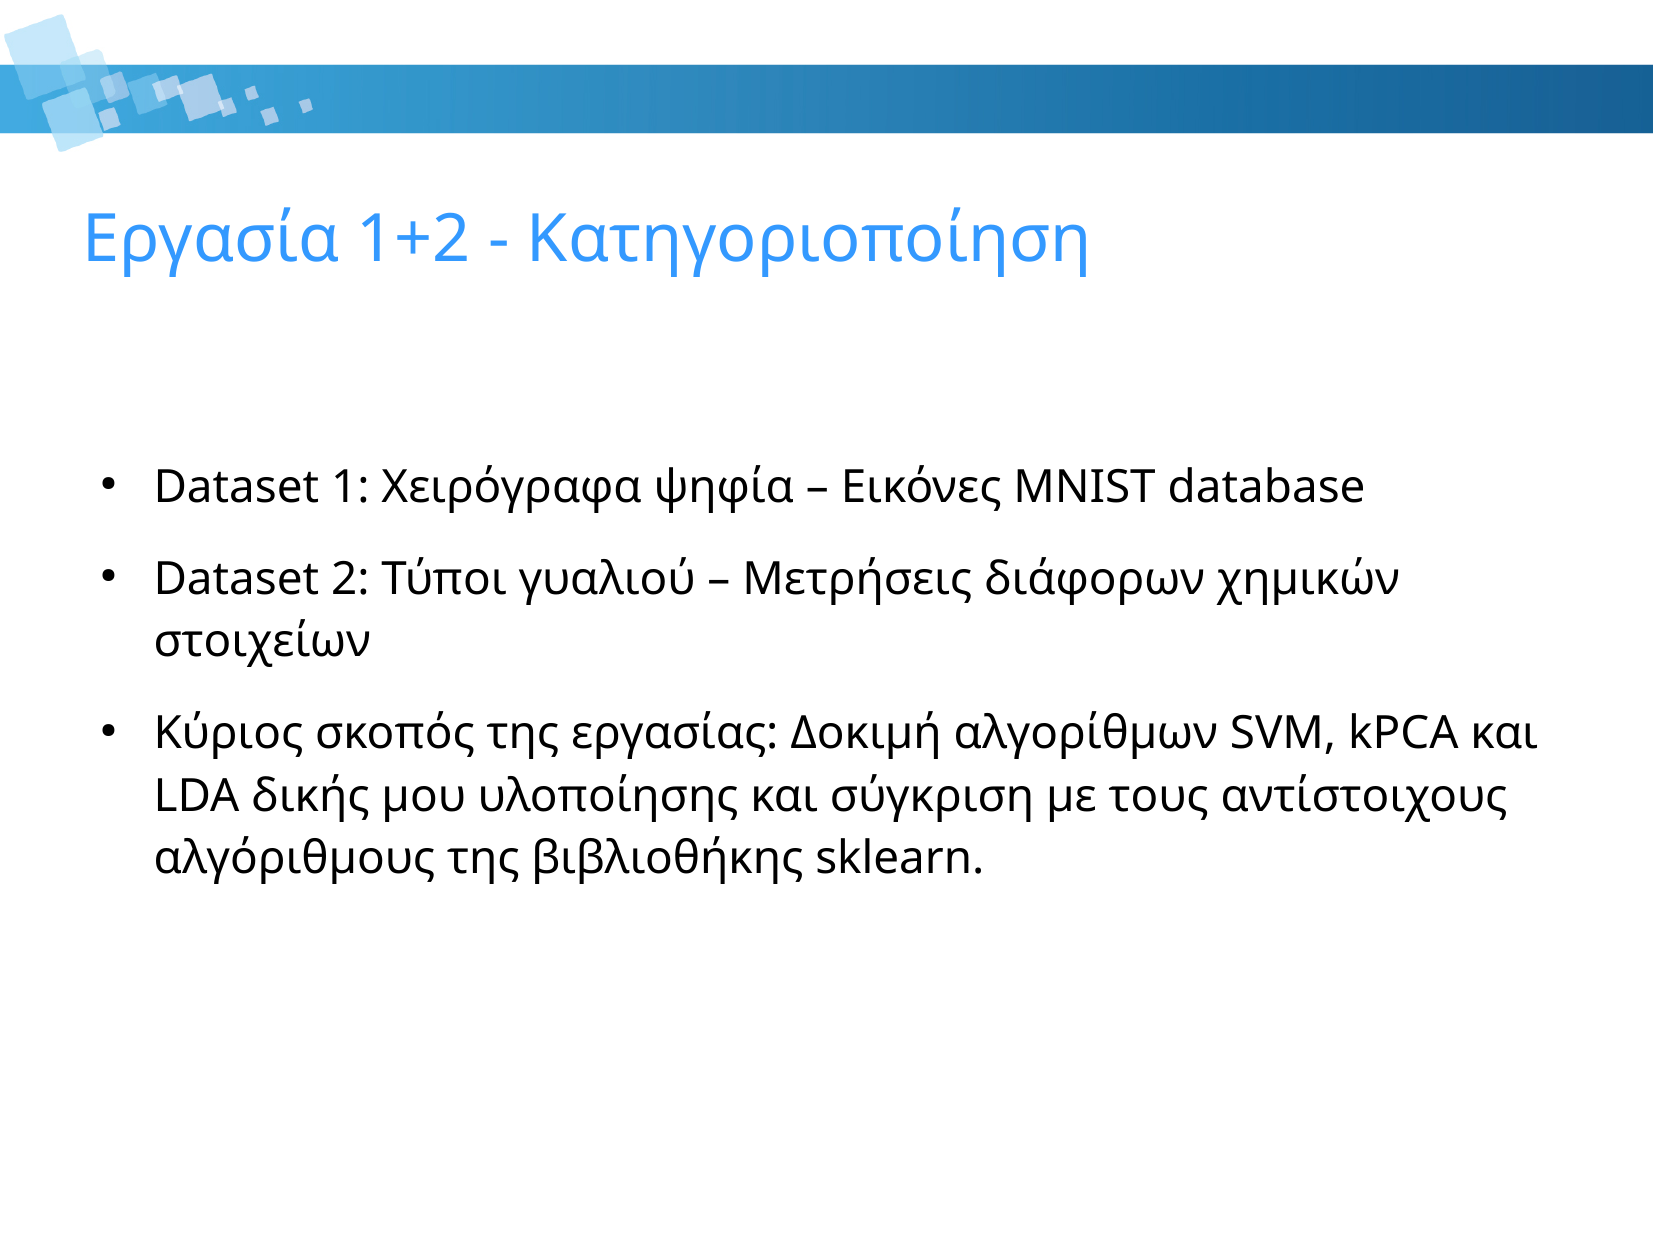

# Εργασία 1+2 - Κατηγοριοποίηση
Dataset 1: Xειρόγραφα ψηφία – Εικόνες MNIST database
Dataset 2: Τύποι γυαλιού – Μετρήσεις διάφορων χημικών στοιχείων
Κύριος σκοπός της εργασίας: Δοκιμή αλγορίθμων SVM, kPCA και LDA δικής μου υλοποίησης και σύγκριση με τους αντίστοιχους αλγόριθμους της βιβλιοθήκης sklearn.